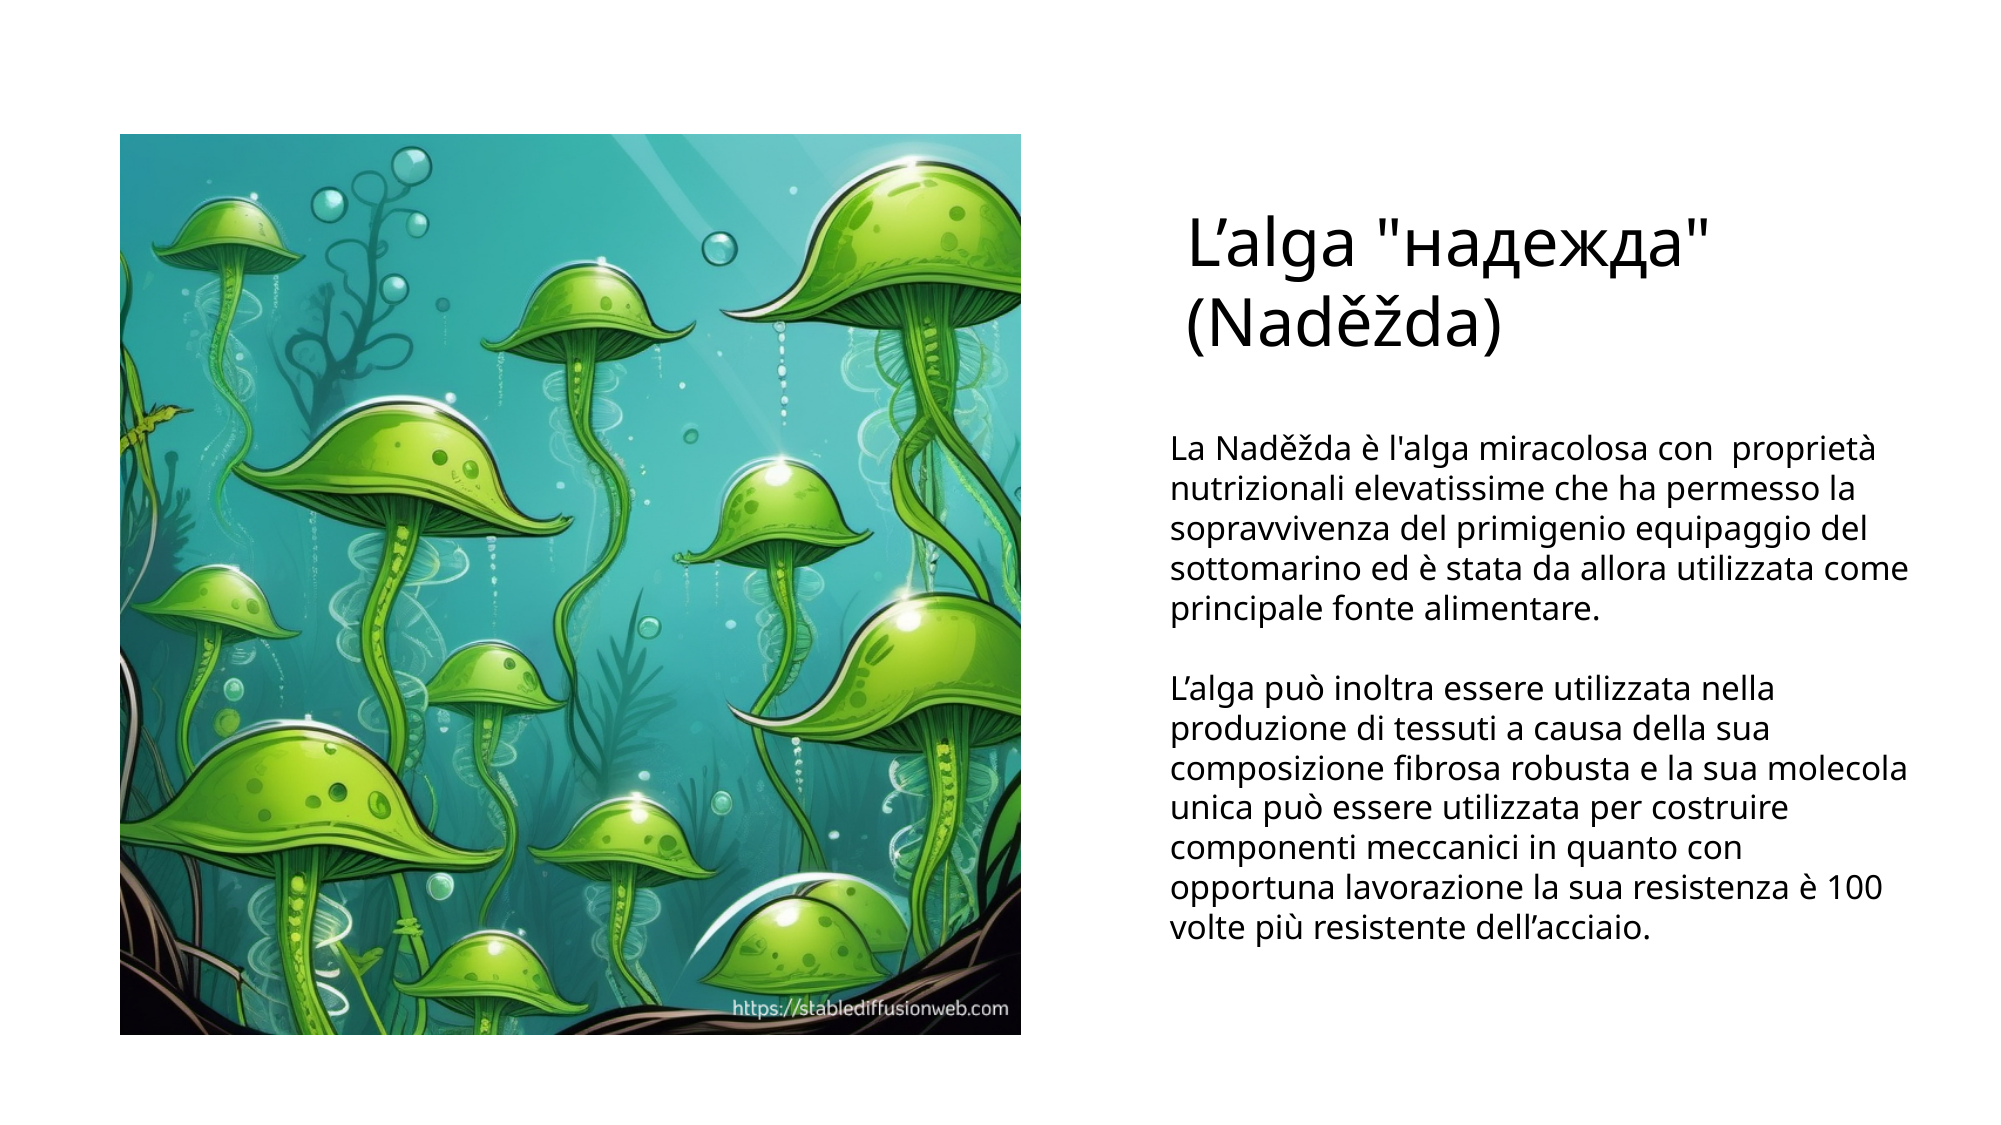

L’alga "надежда" (Naděžda)
La Naděžda è l'alga miracolosa con proprietà nutrizionali elevatissime che ha permesso la sopravvivenza del primigenio equipaggio del sottomarino ed è stata da allora utilizzata come principale fonte alimentare.
L’alga può inoltra essere utilizzata nella produzione di tessuti a causa della sua composizione fibrosa robusta e la sua molecola unica può essere utilizzata per costruire componenti meccanici in quanto con opportuna lavorazione la sua resistenza è 100 volte più resistente dell’acciaio.